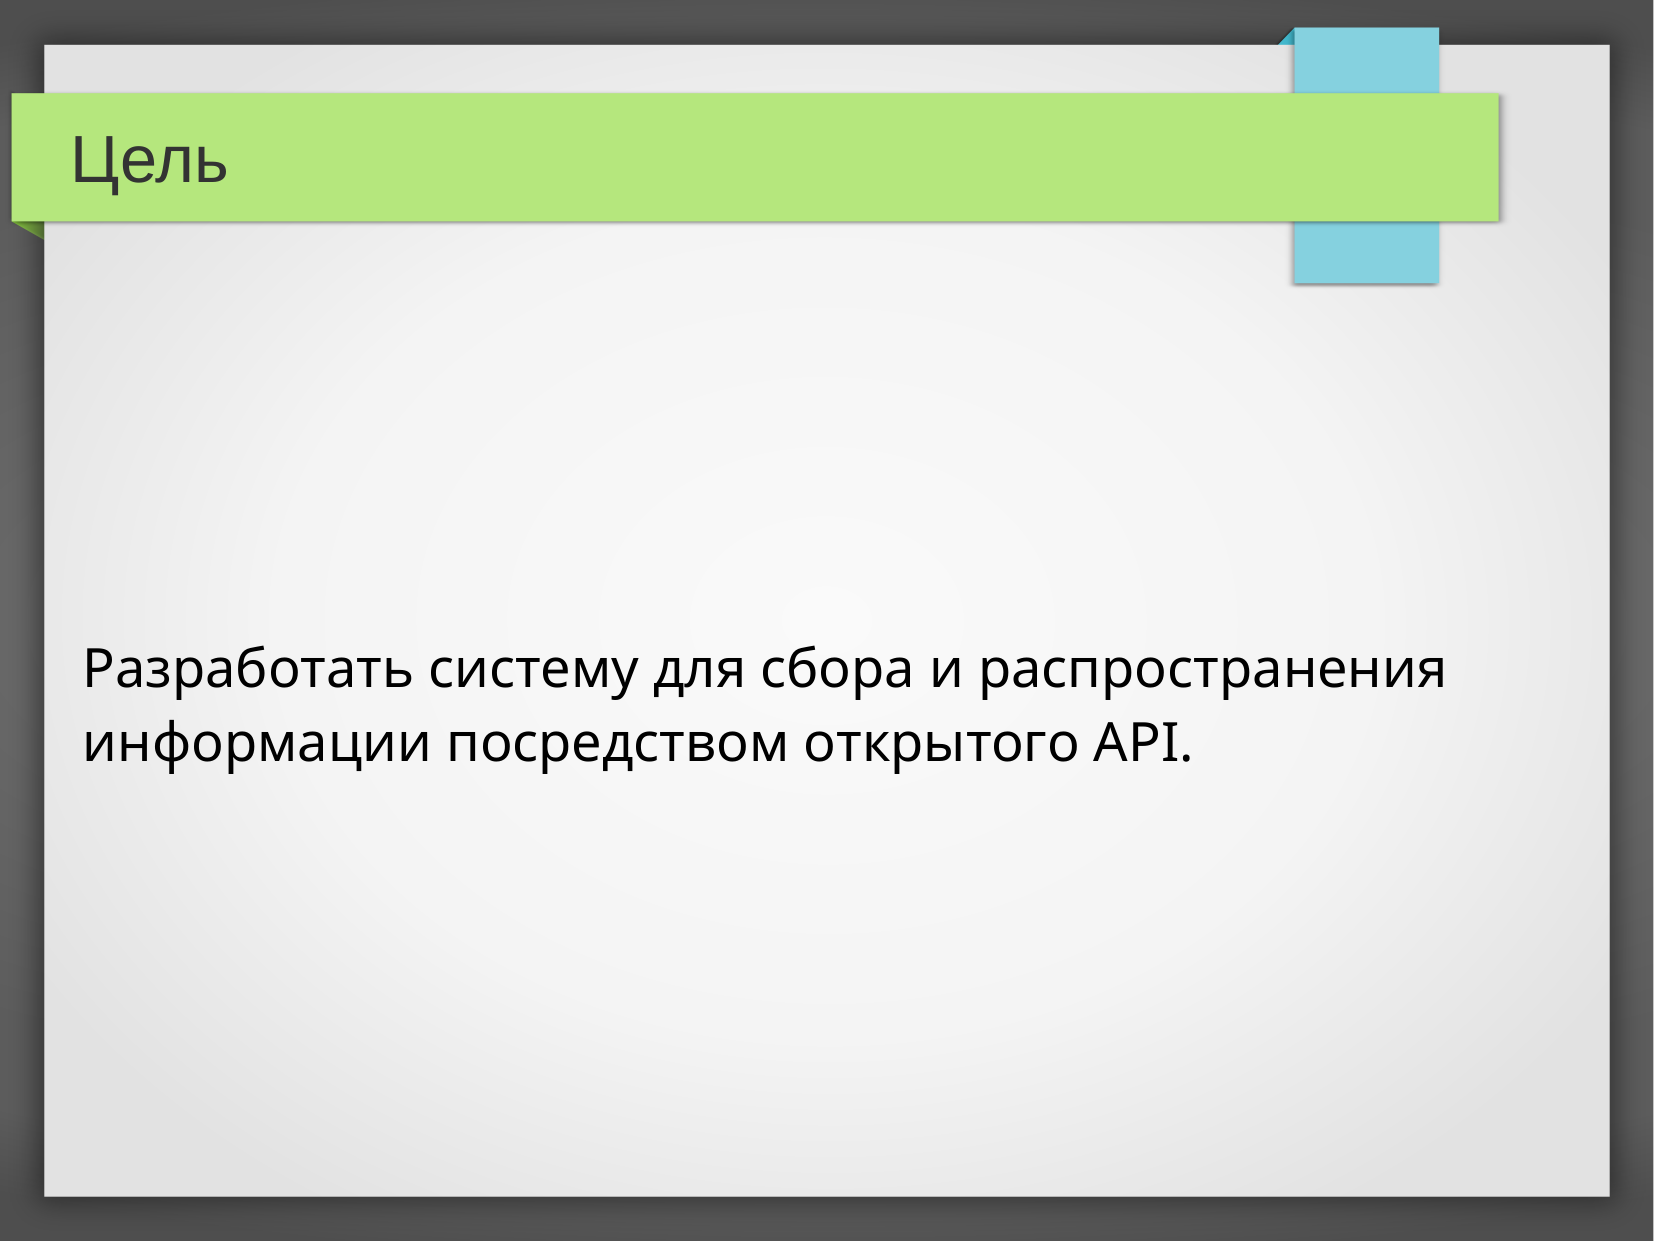

# Цель
Разработать систему для сбора и распространения информации посредством открытого API.